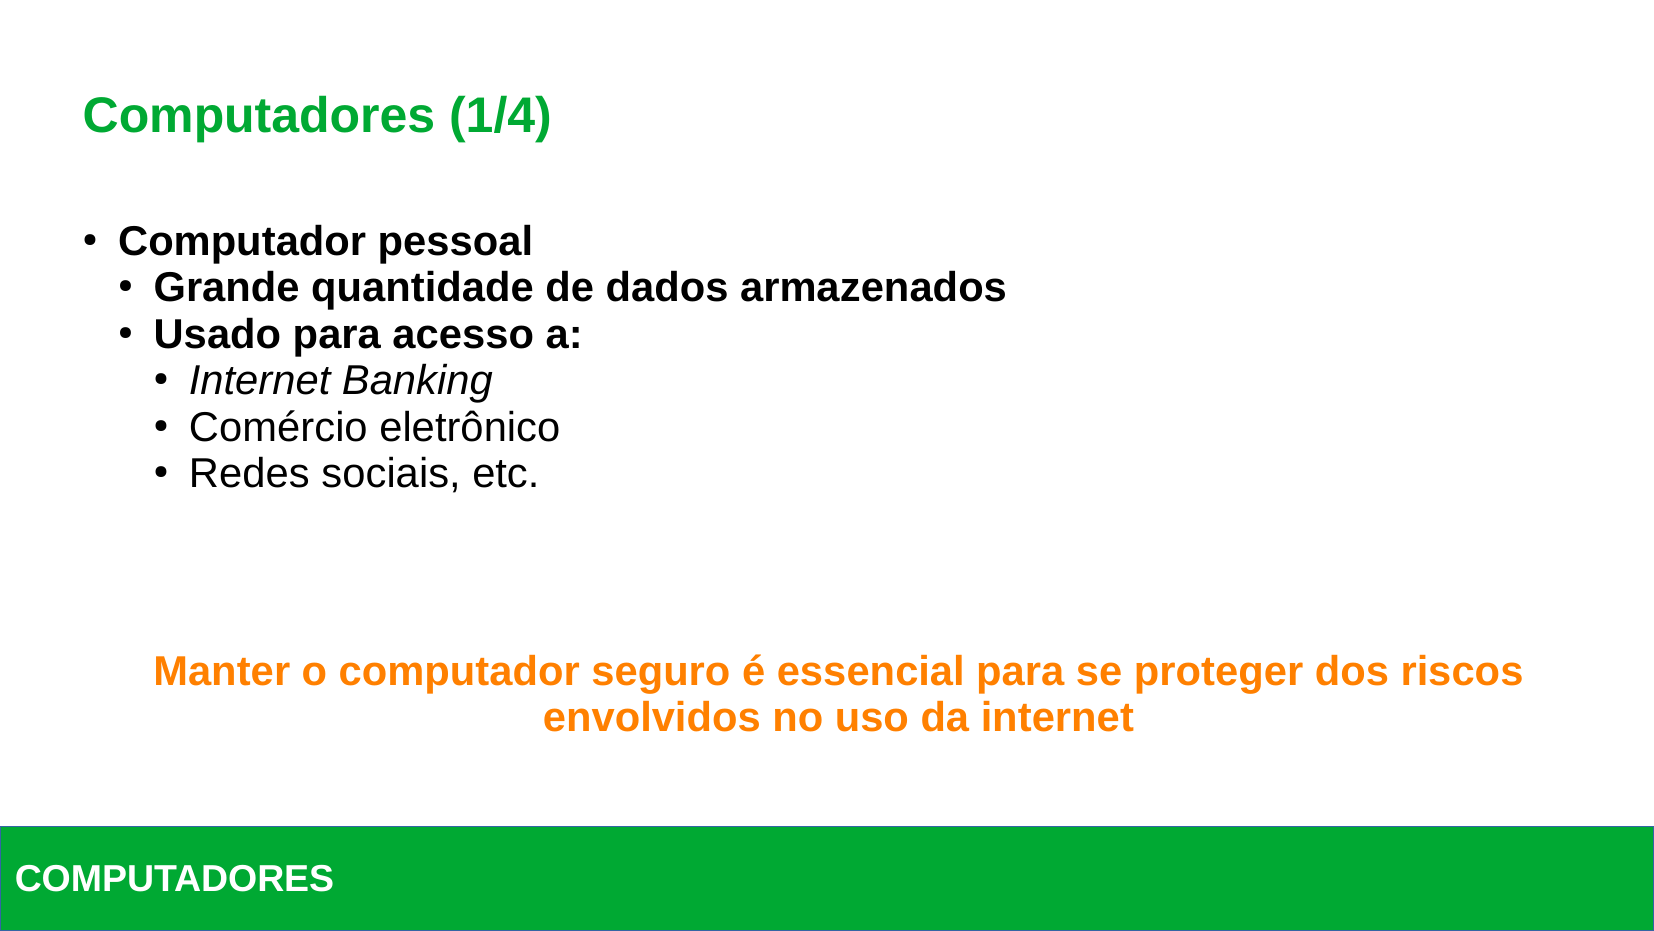

# Computadores (1/4)
Computador pessoal
Grande quantidade de dados armazenados
Usado para acesso a:
Internet Banking
Comércio eletrônico
Redes sociais, etc.
Manter o computador seguro é essencial para se proteger dos riscos envolvidos no uso da internet
COMPUTADORES